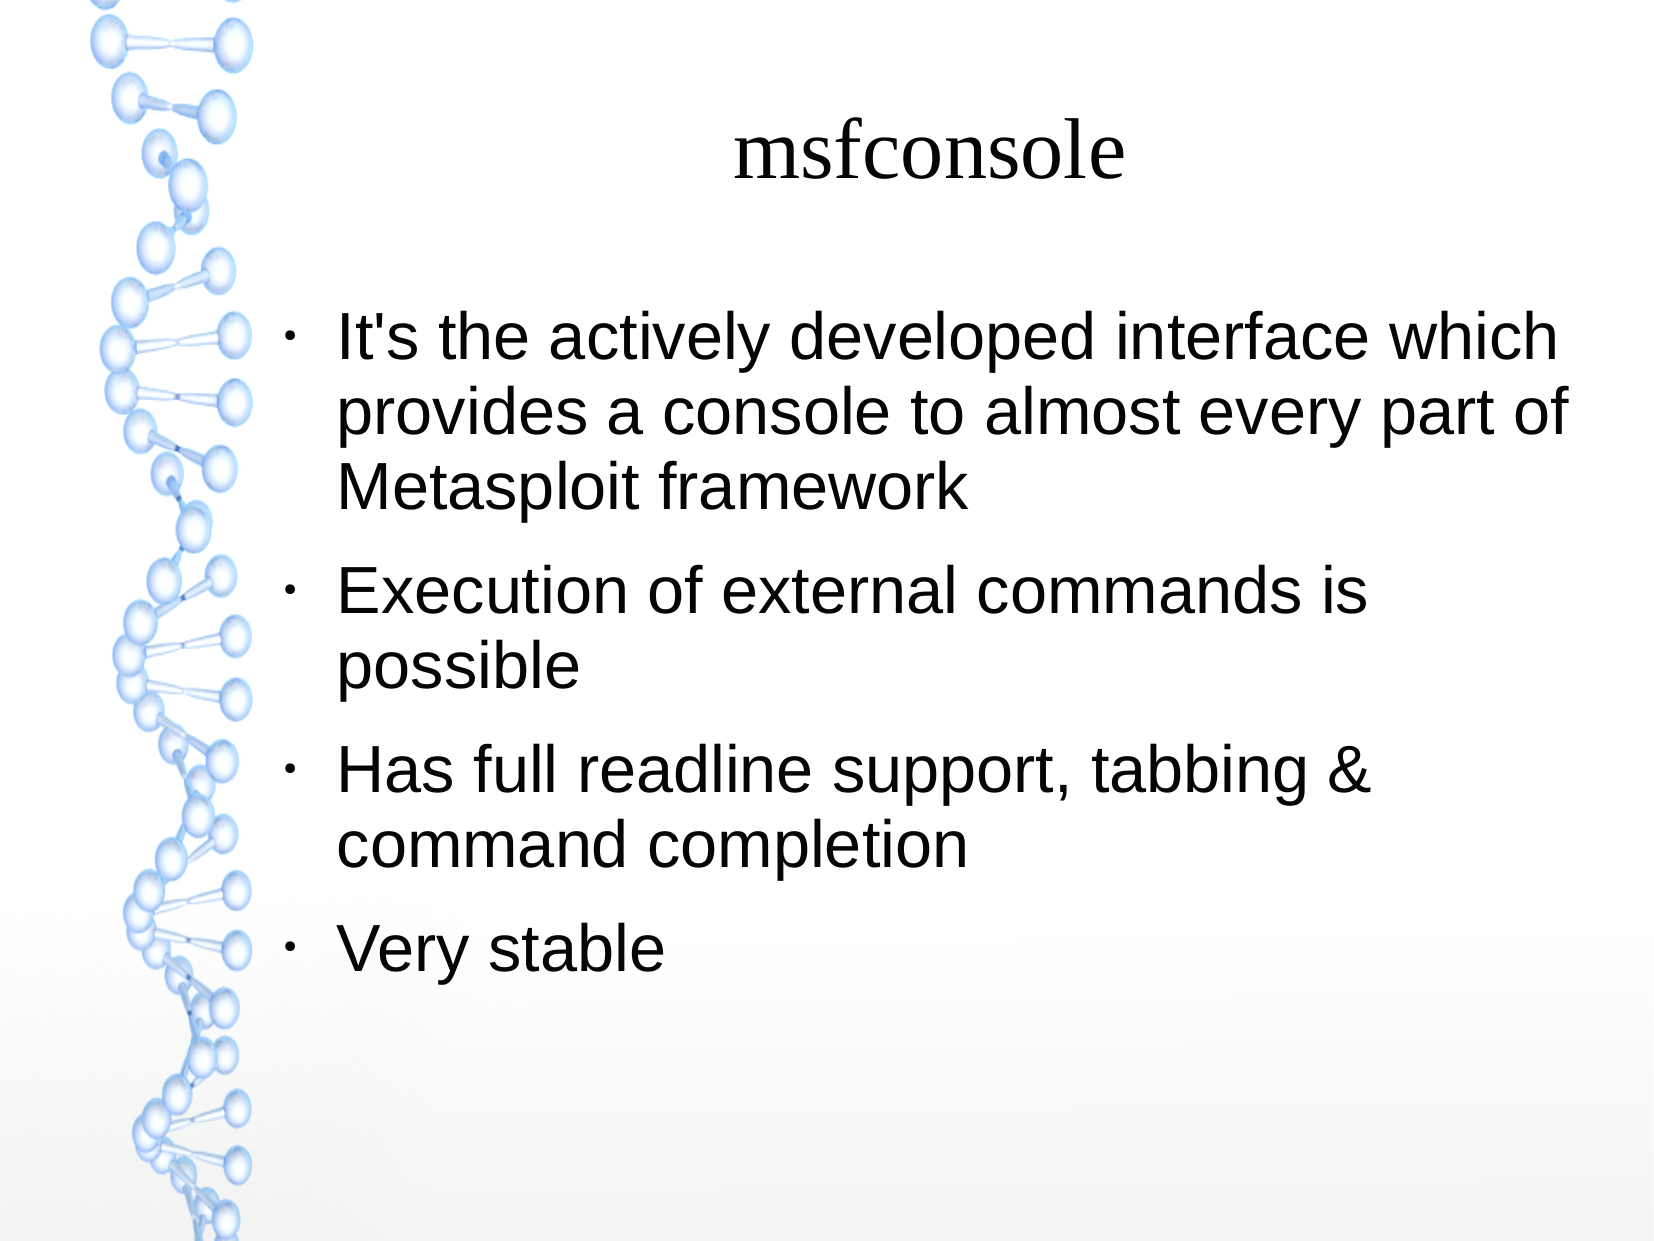

# msfconsole
It's the actively developed interface which provides a console to almost every part of Metasploit framework
Execution of external commands is possible
Has full readline support, tabbing & command completion
Very stable